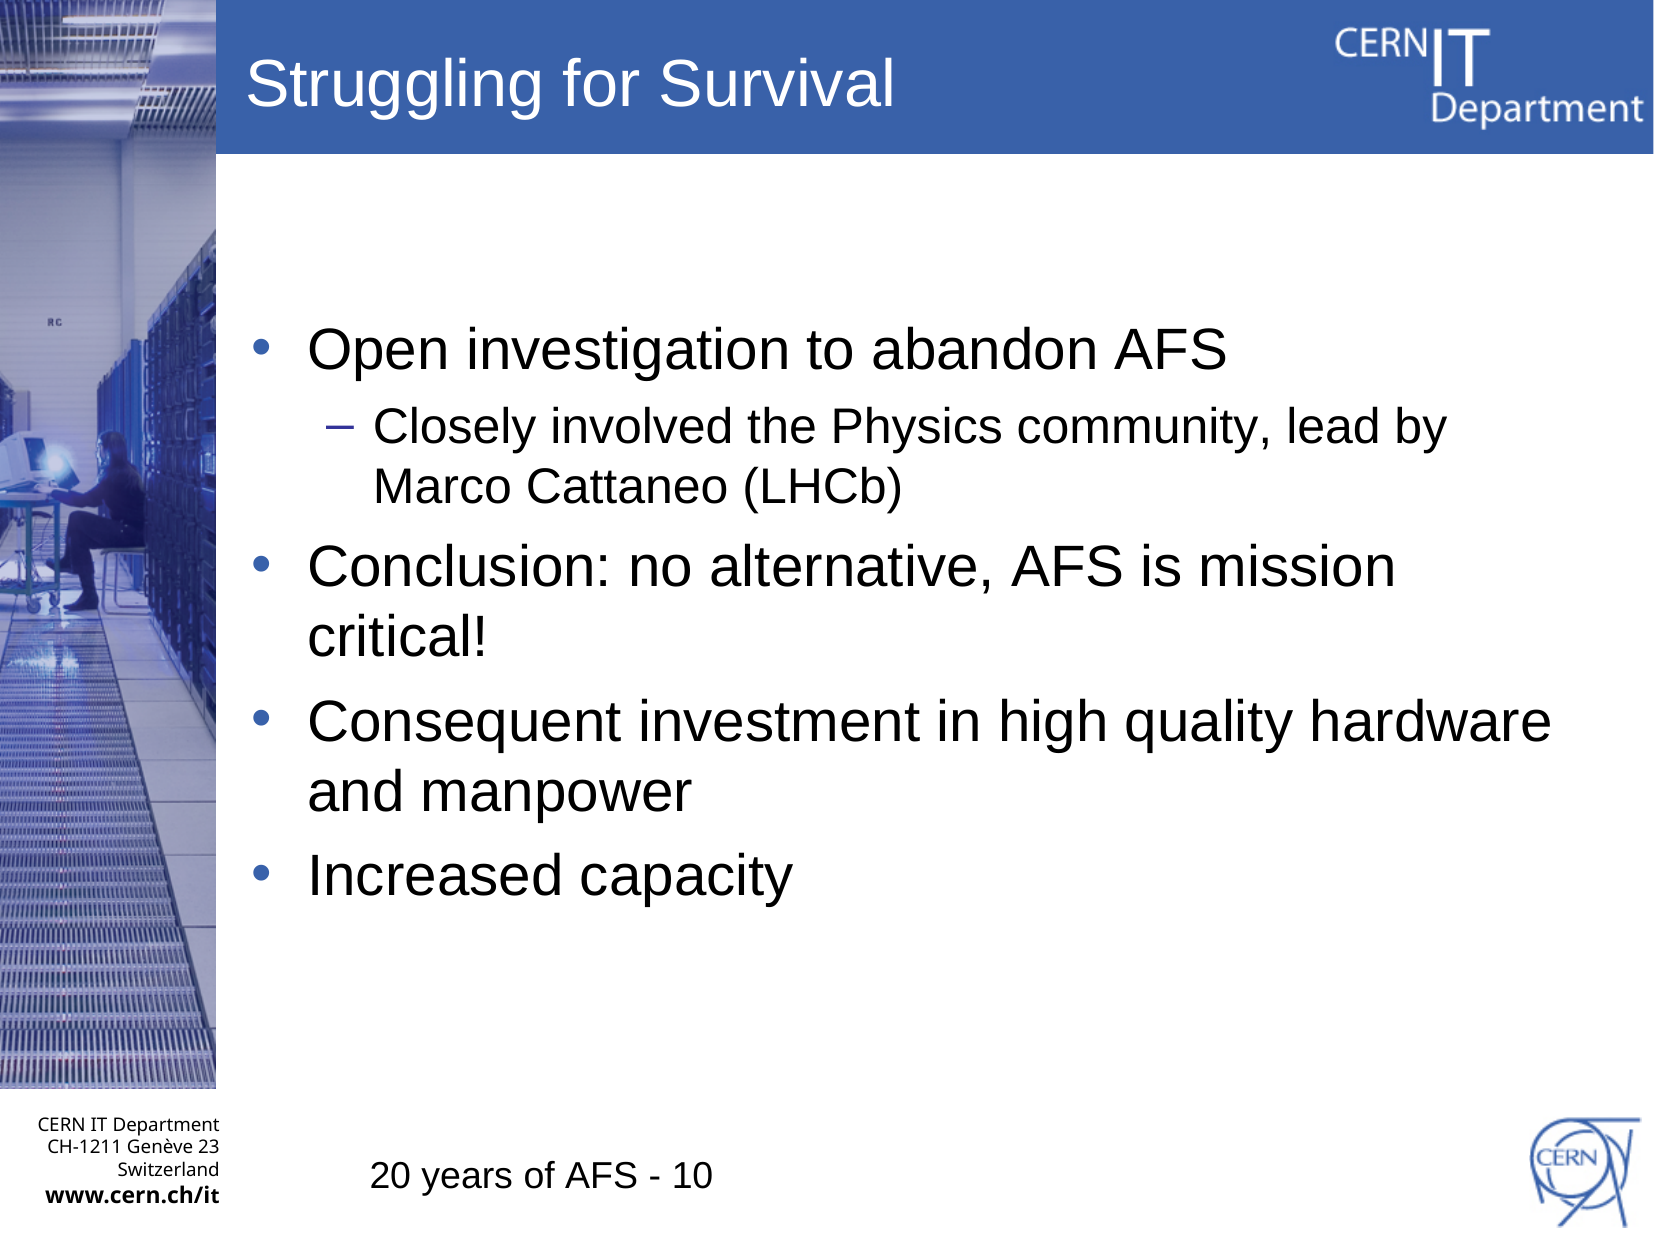

# Struggling for Survival
Open investigation to abandon AFS
Closely involved the Physics community, lead by Marco Cattaneo (LHCb)
Conclusion: no alternative, AFS is mission critical!
Consequent investment in high quality hardware and manpower
Increased capacity